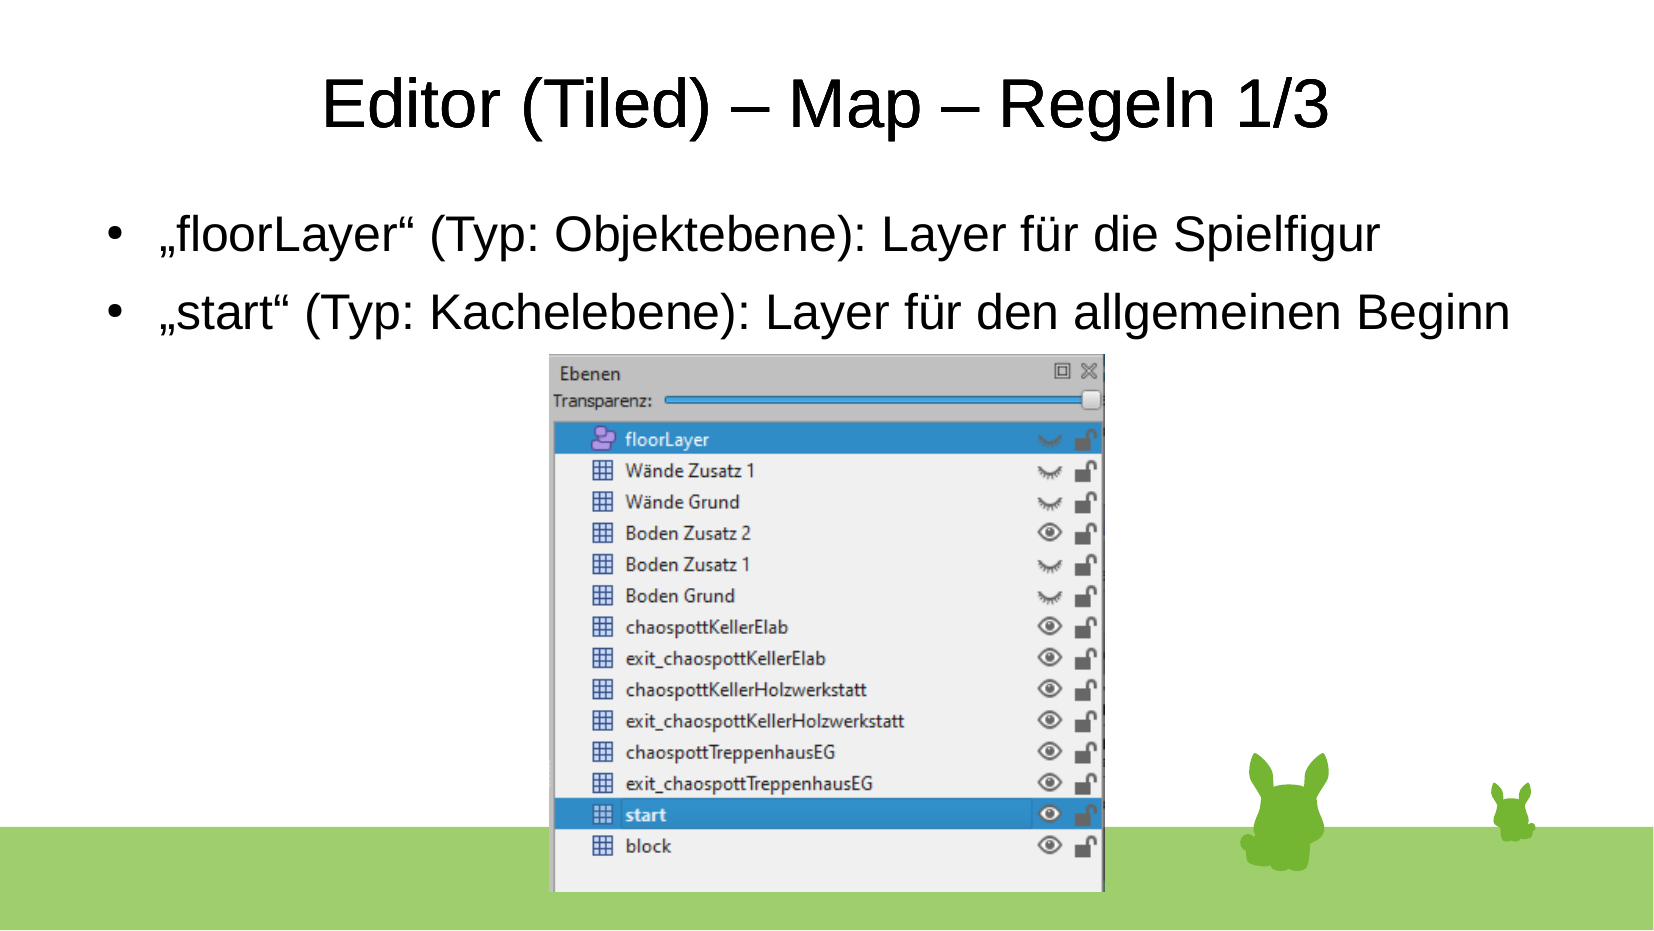

# Editor (Tiled) – Map – Regeln 1/3
Editor (Tiled) – Map – Regeln 1/3
Editor (Tiled) – Map – Regeln 1/3
„floorLayer“ (Typ: Objektebene): Layer für die Spielfigur
„start“ (Typ: Kachelebene): Layer für den allgemeinen Beginn